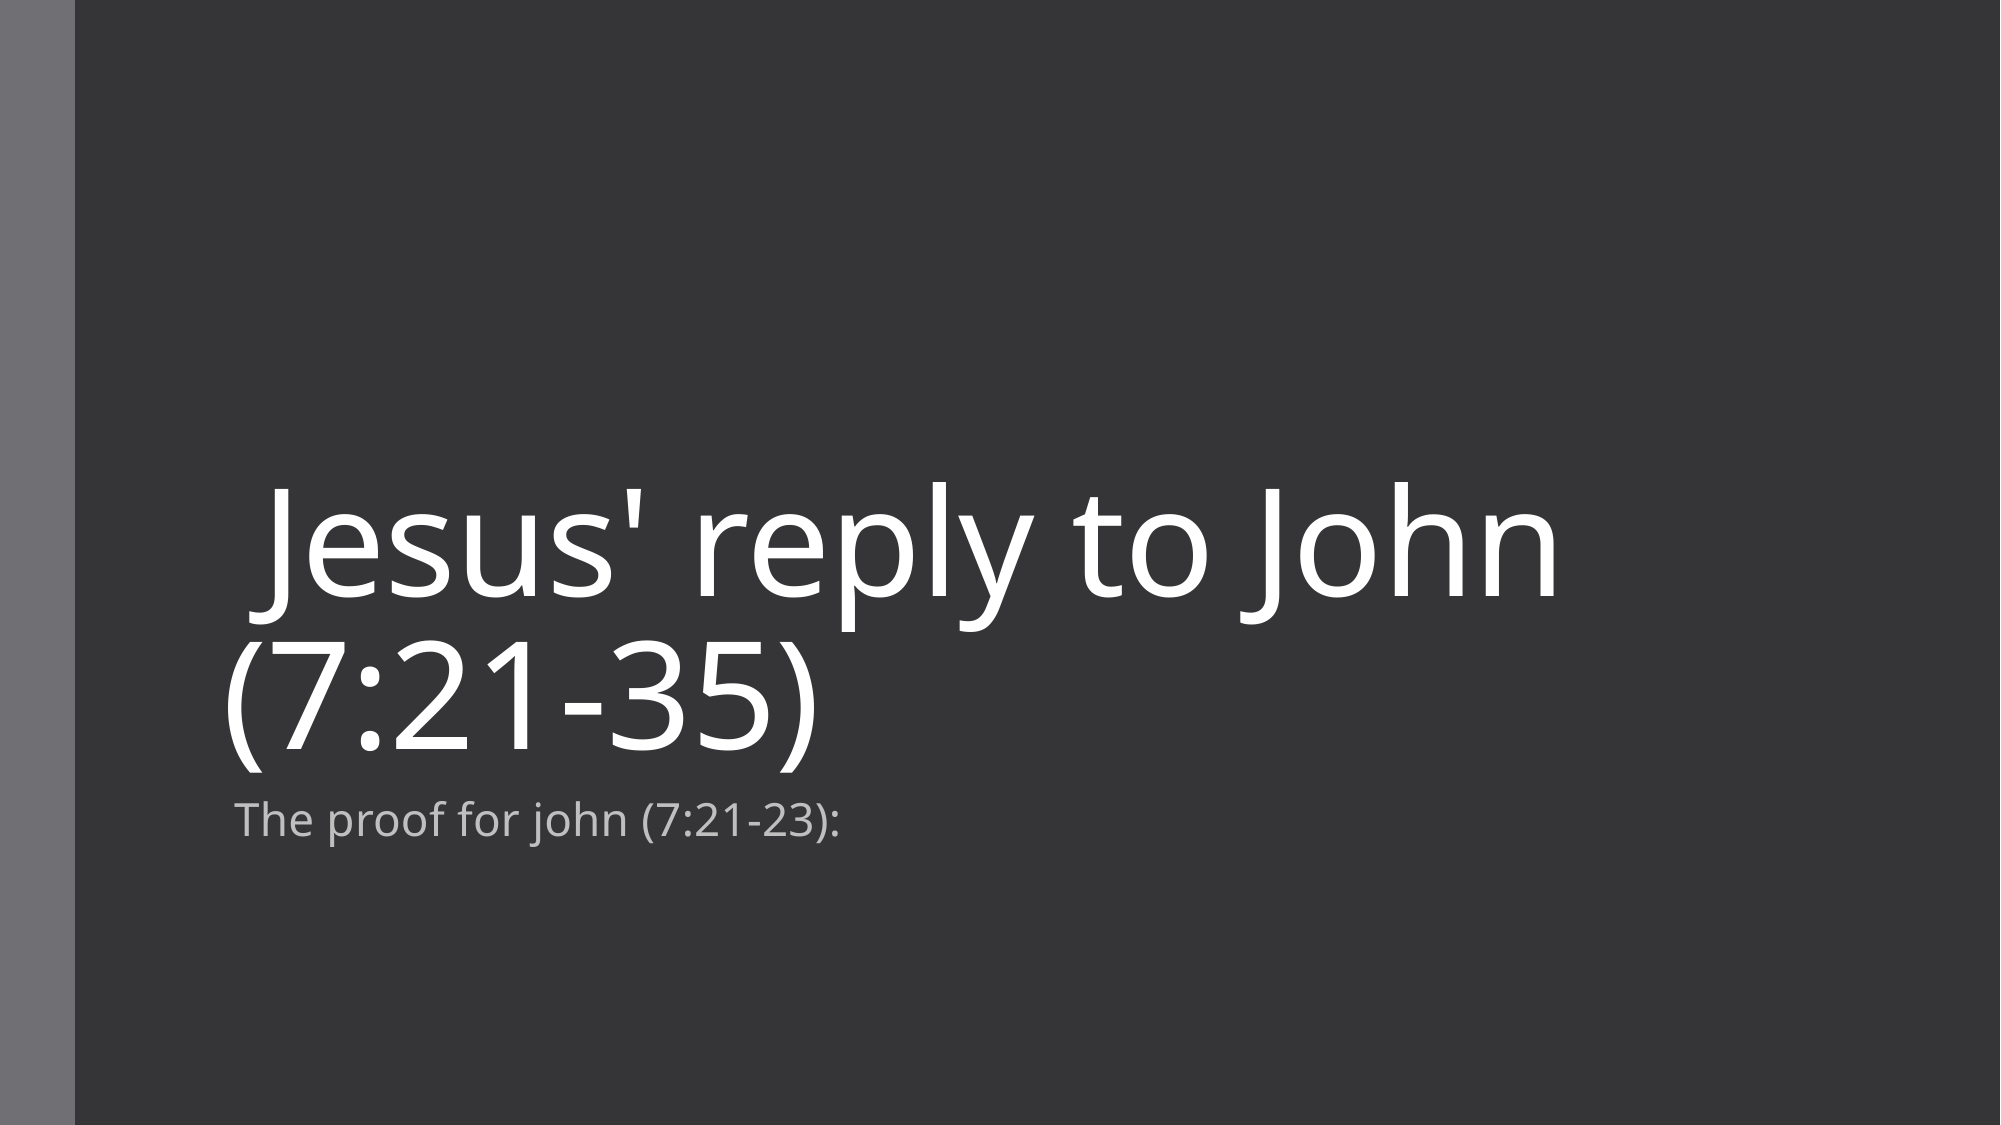

# Jesus' reply to John (7:21-35)
 The proof for john (7:21-23):